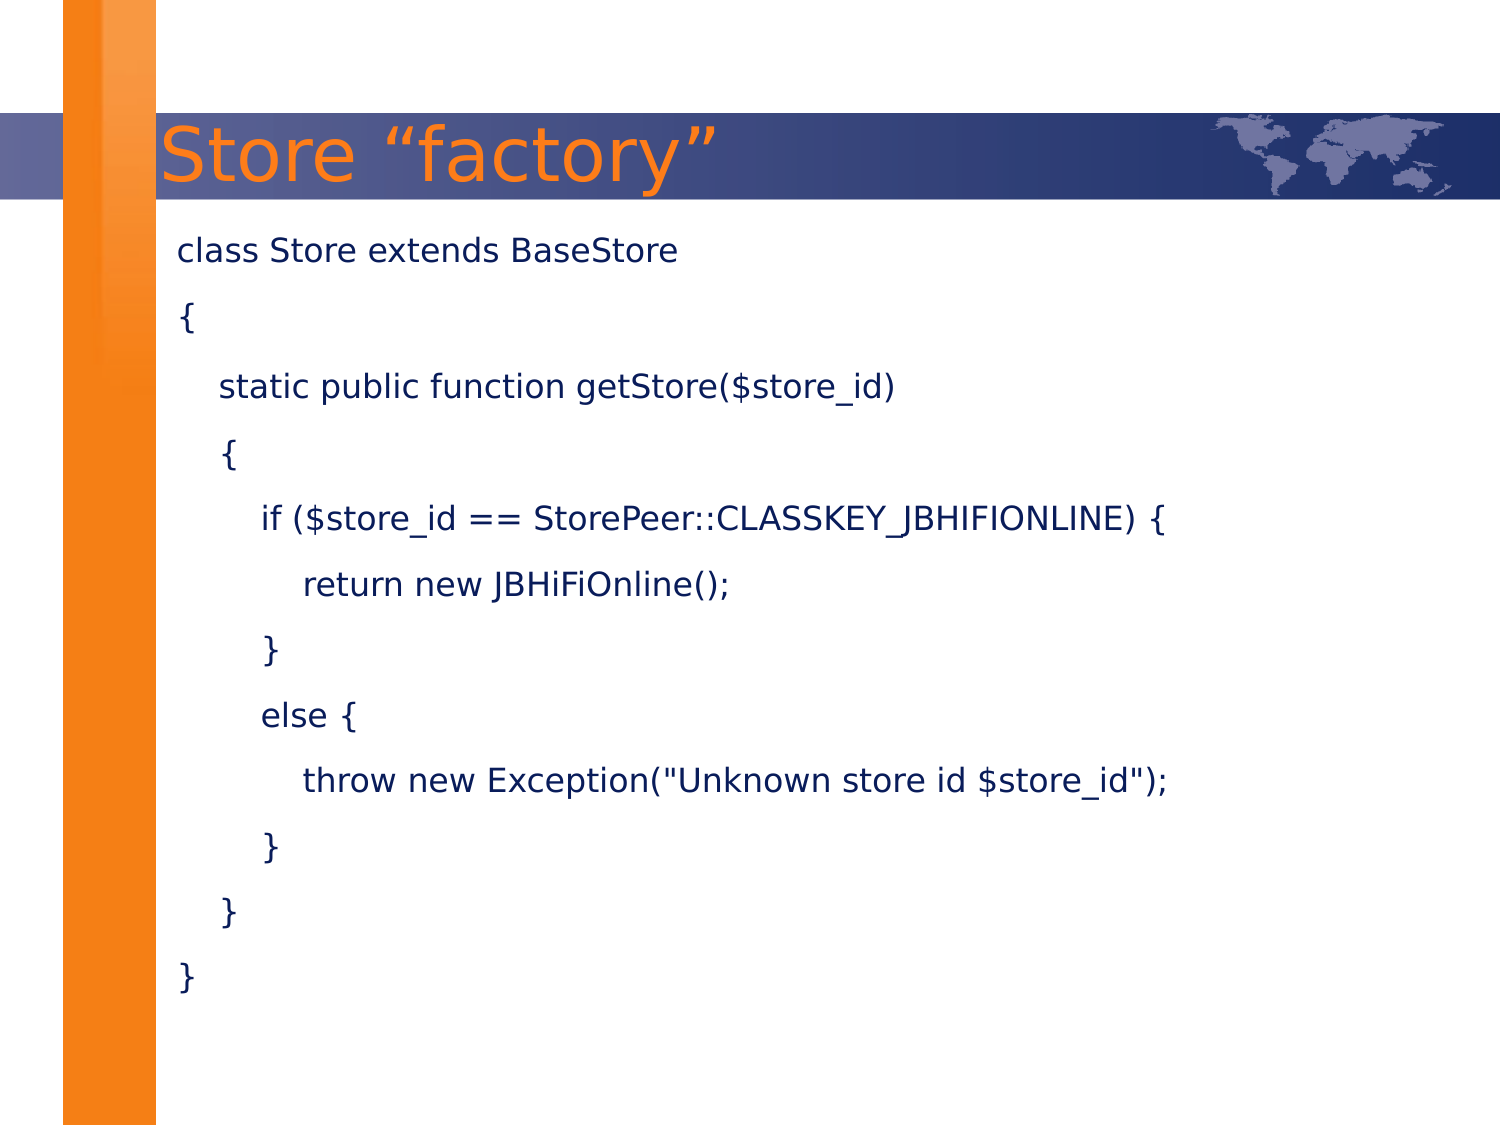

# Store “factory”
class Store extends BaseStore
{
 static public function getStore($store_id)‏
 {
 if ($store_id == StorePeer::CLASSKEY_JBHIFIONLINE) {
 return new JBHiFiOnline();
 }
 else {
 throw new Exception("Unknown store id $store_id");
 }
 }
}